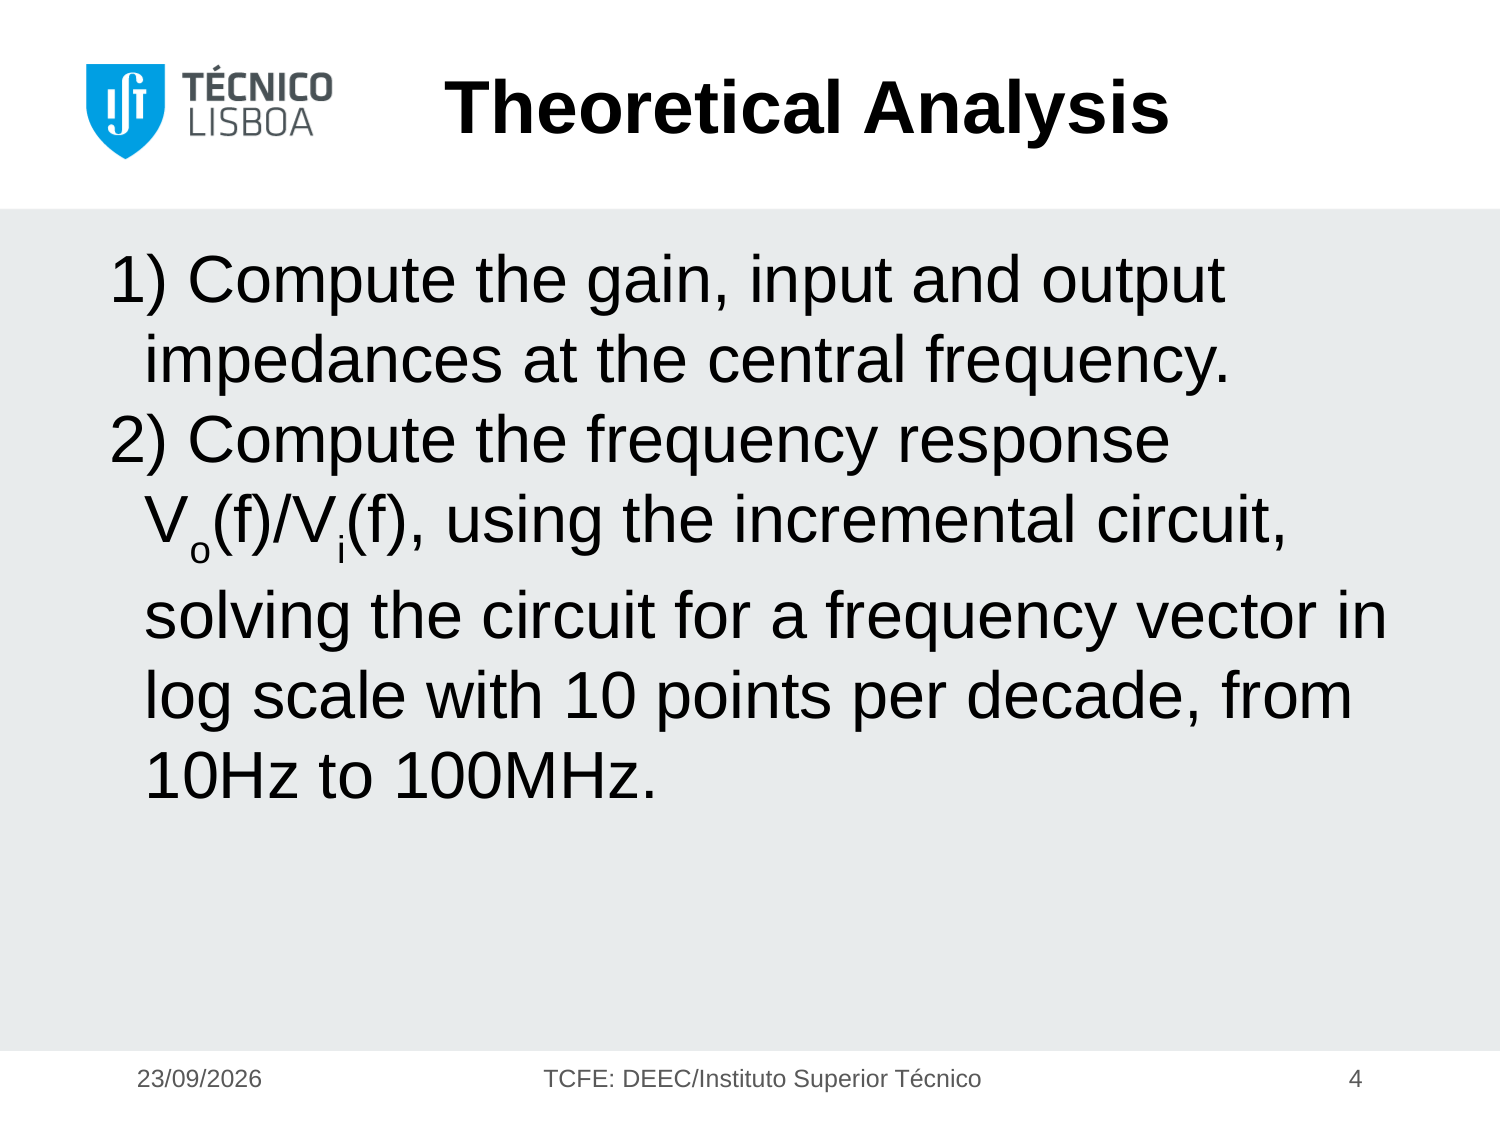

# Theoretical Analysis
 Compute the gain, input and output impedances at the central frequency.
 Compute the frequency response Vo(f)/Vi(f), using the incremental circuit, solving the circuit for a frequency vector in log scale with 10 points per decade, from 10Hz to 100MHz.
bla
4